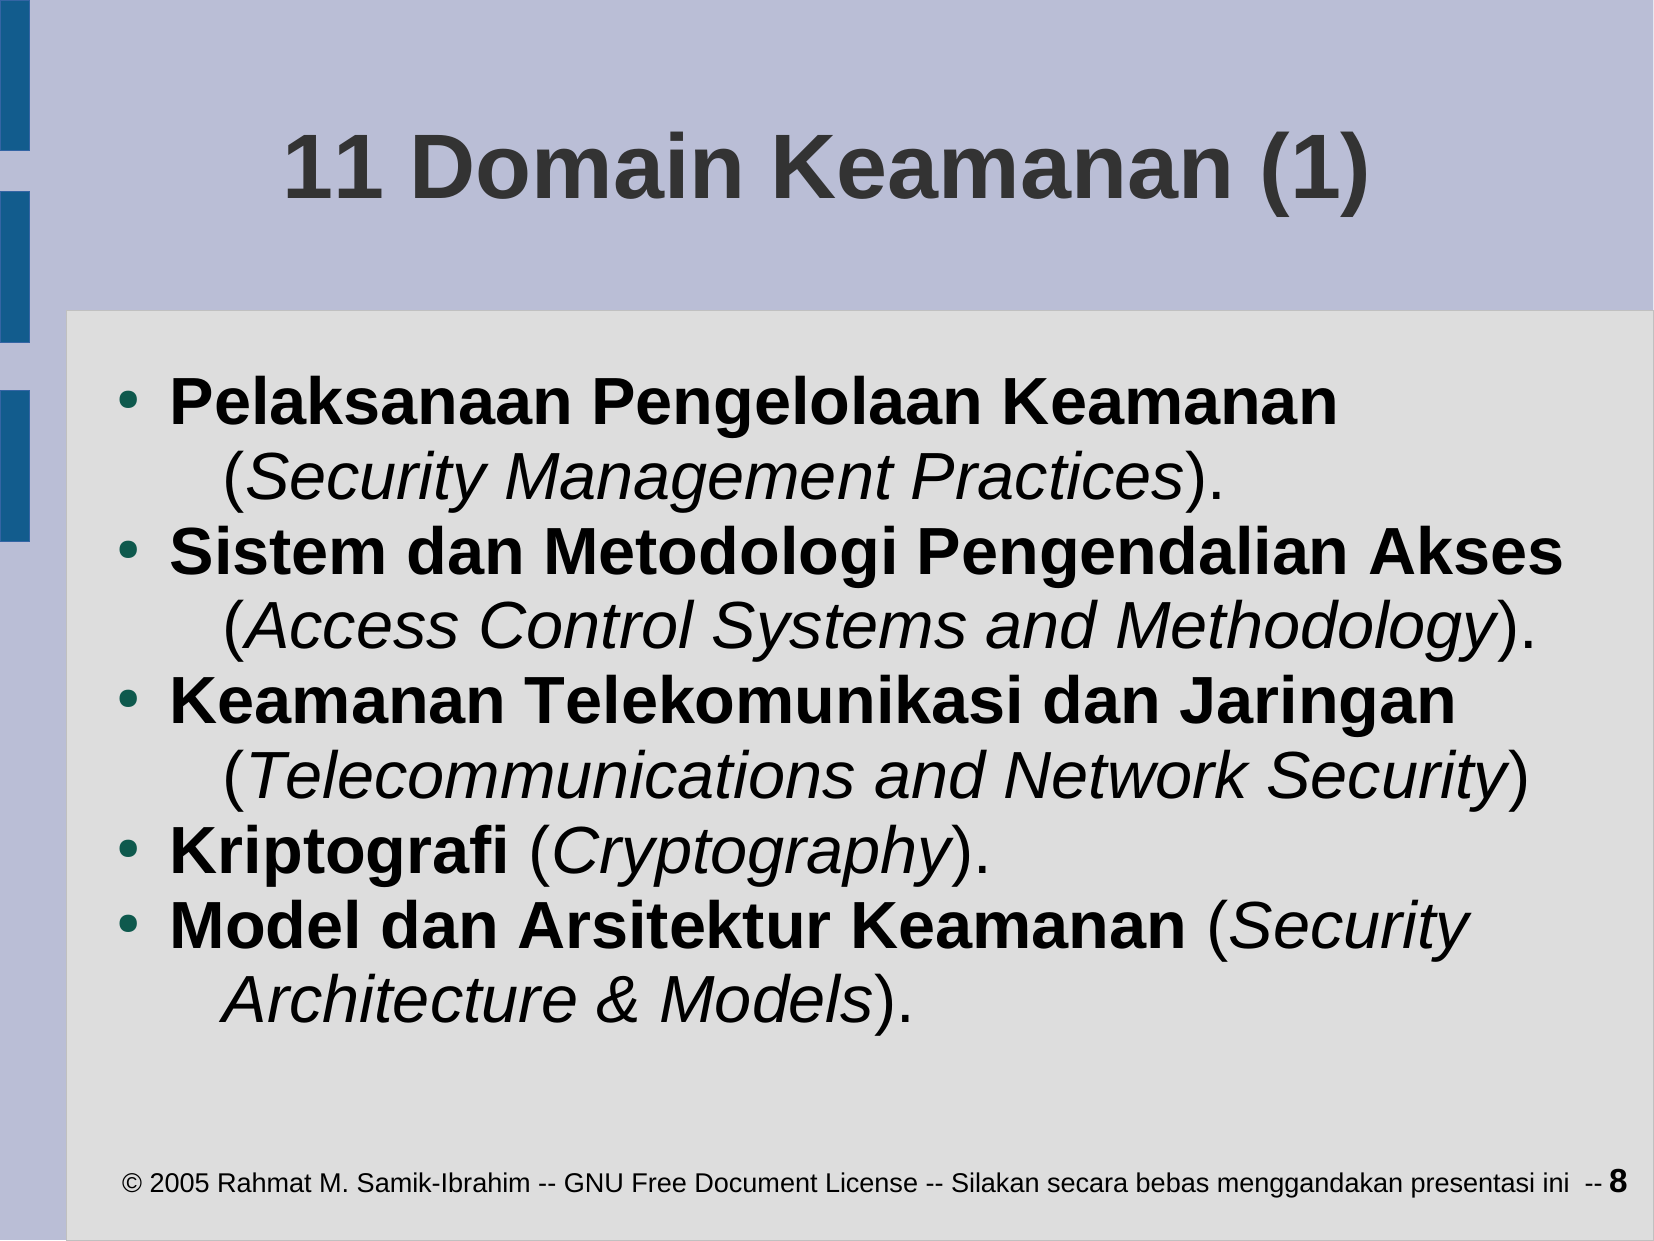

# 11 Domain Keamanan (1)
Pelaksanaan Pengelolaan Keamanan (Security Management Practices).
Sistem dan Metodologi Pengendalian Akses (Access Control Systems and Methodology).
Keamanan Telekomunikasi dan Jaringan (Telecommunications and Network Security)
Kriptografi (Cryptography).
Model dan Arsitektur Keamanan (Security Architecture & Models).